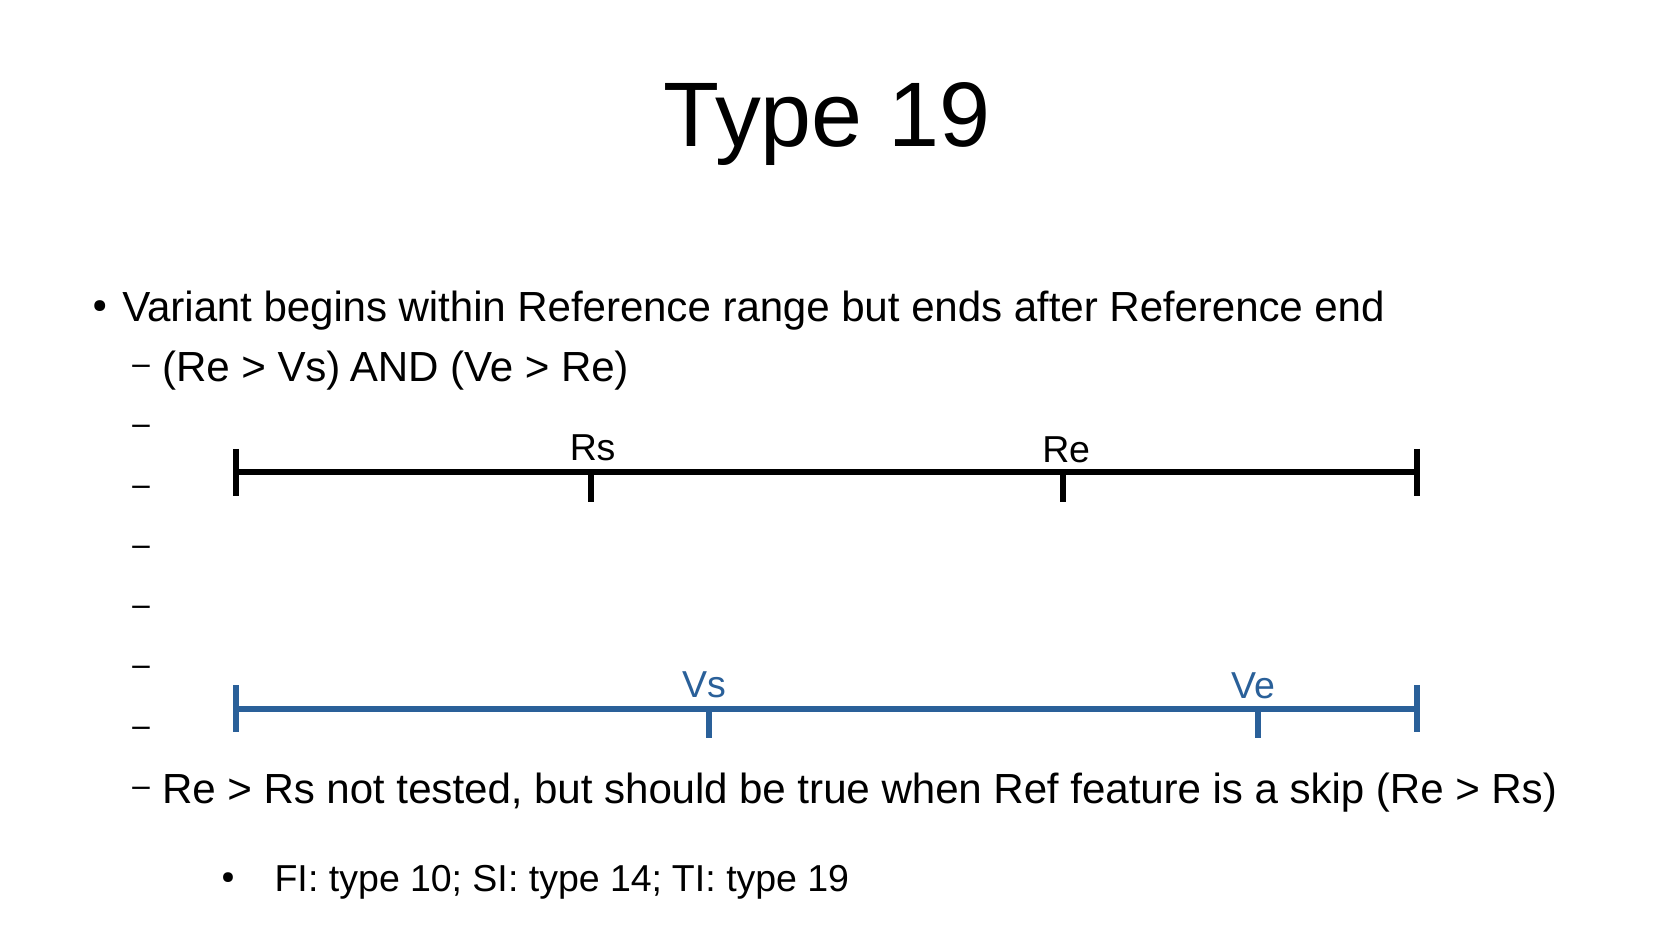

Type 19
# Variant begins within Reference range but ends after Reference end
(Re > Vs) AND (Ve > Re)
Re > Rs not tested, but should be true when Ref feature is a skip (Re > Rs)
Rs
Re
Vs
Ve
FI: type 10; SI: type 14; TI: type 19